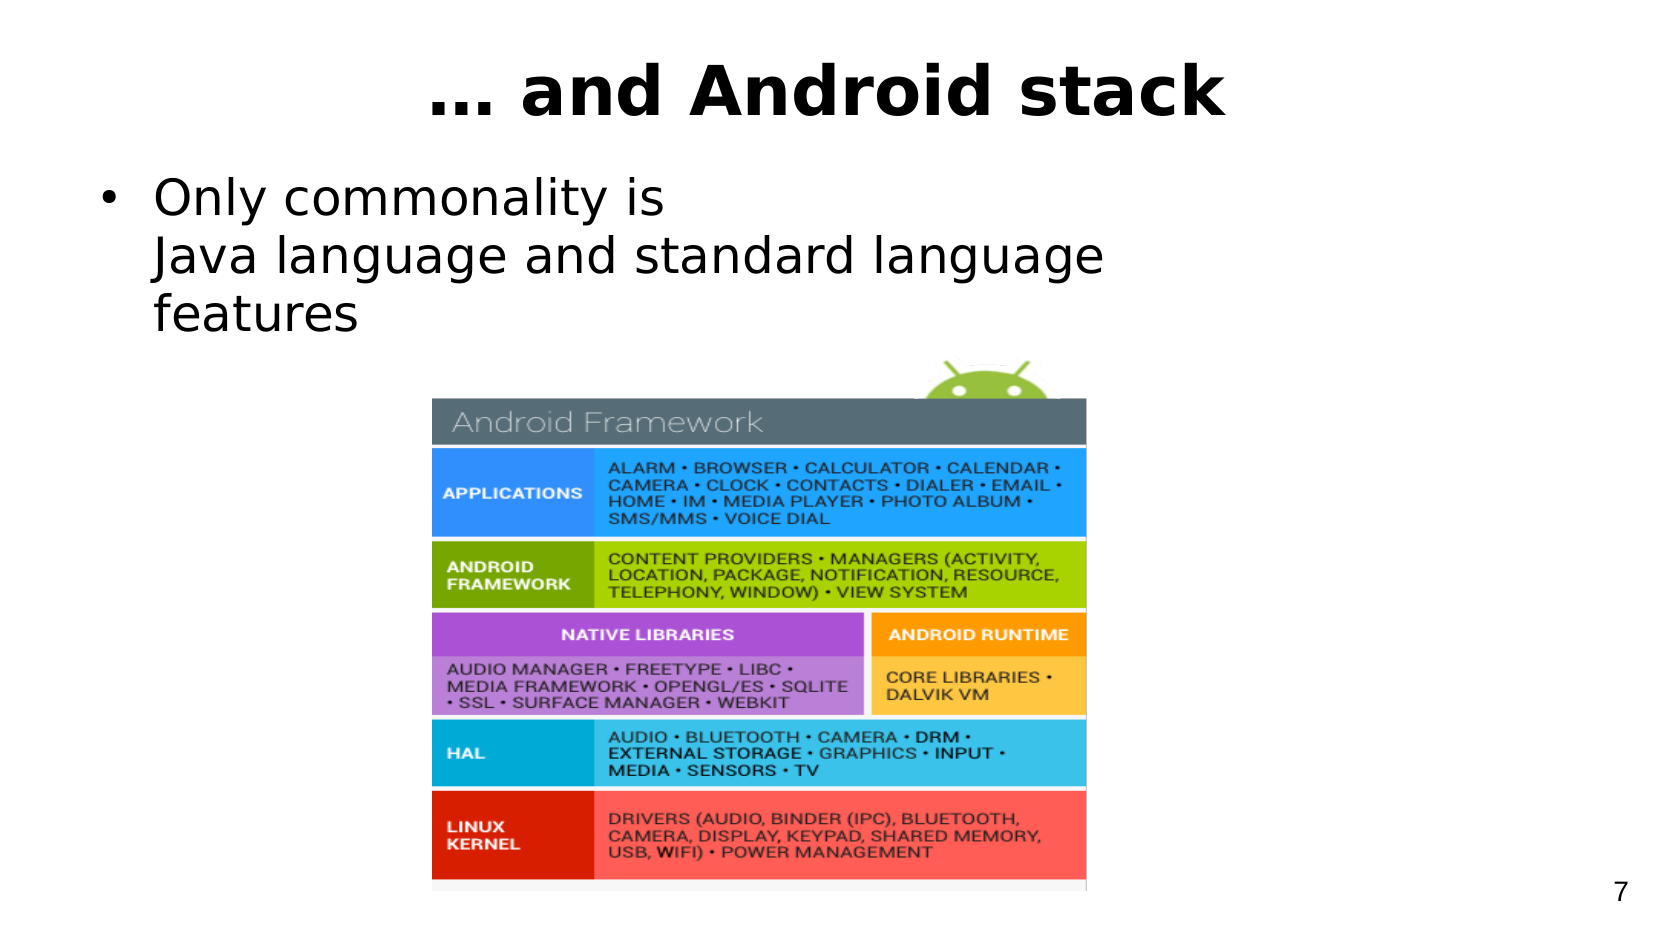

# … and Android stack
Only commonality is
Java language and standard language
features